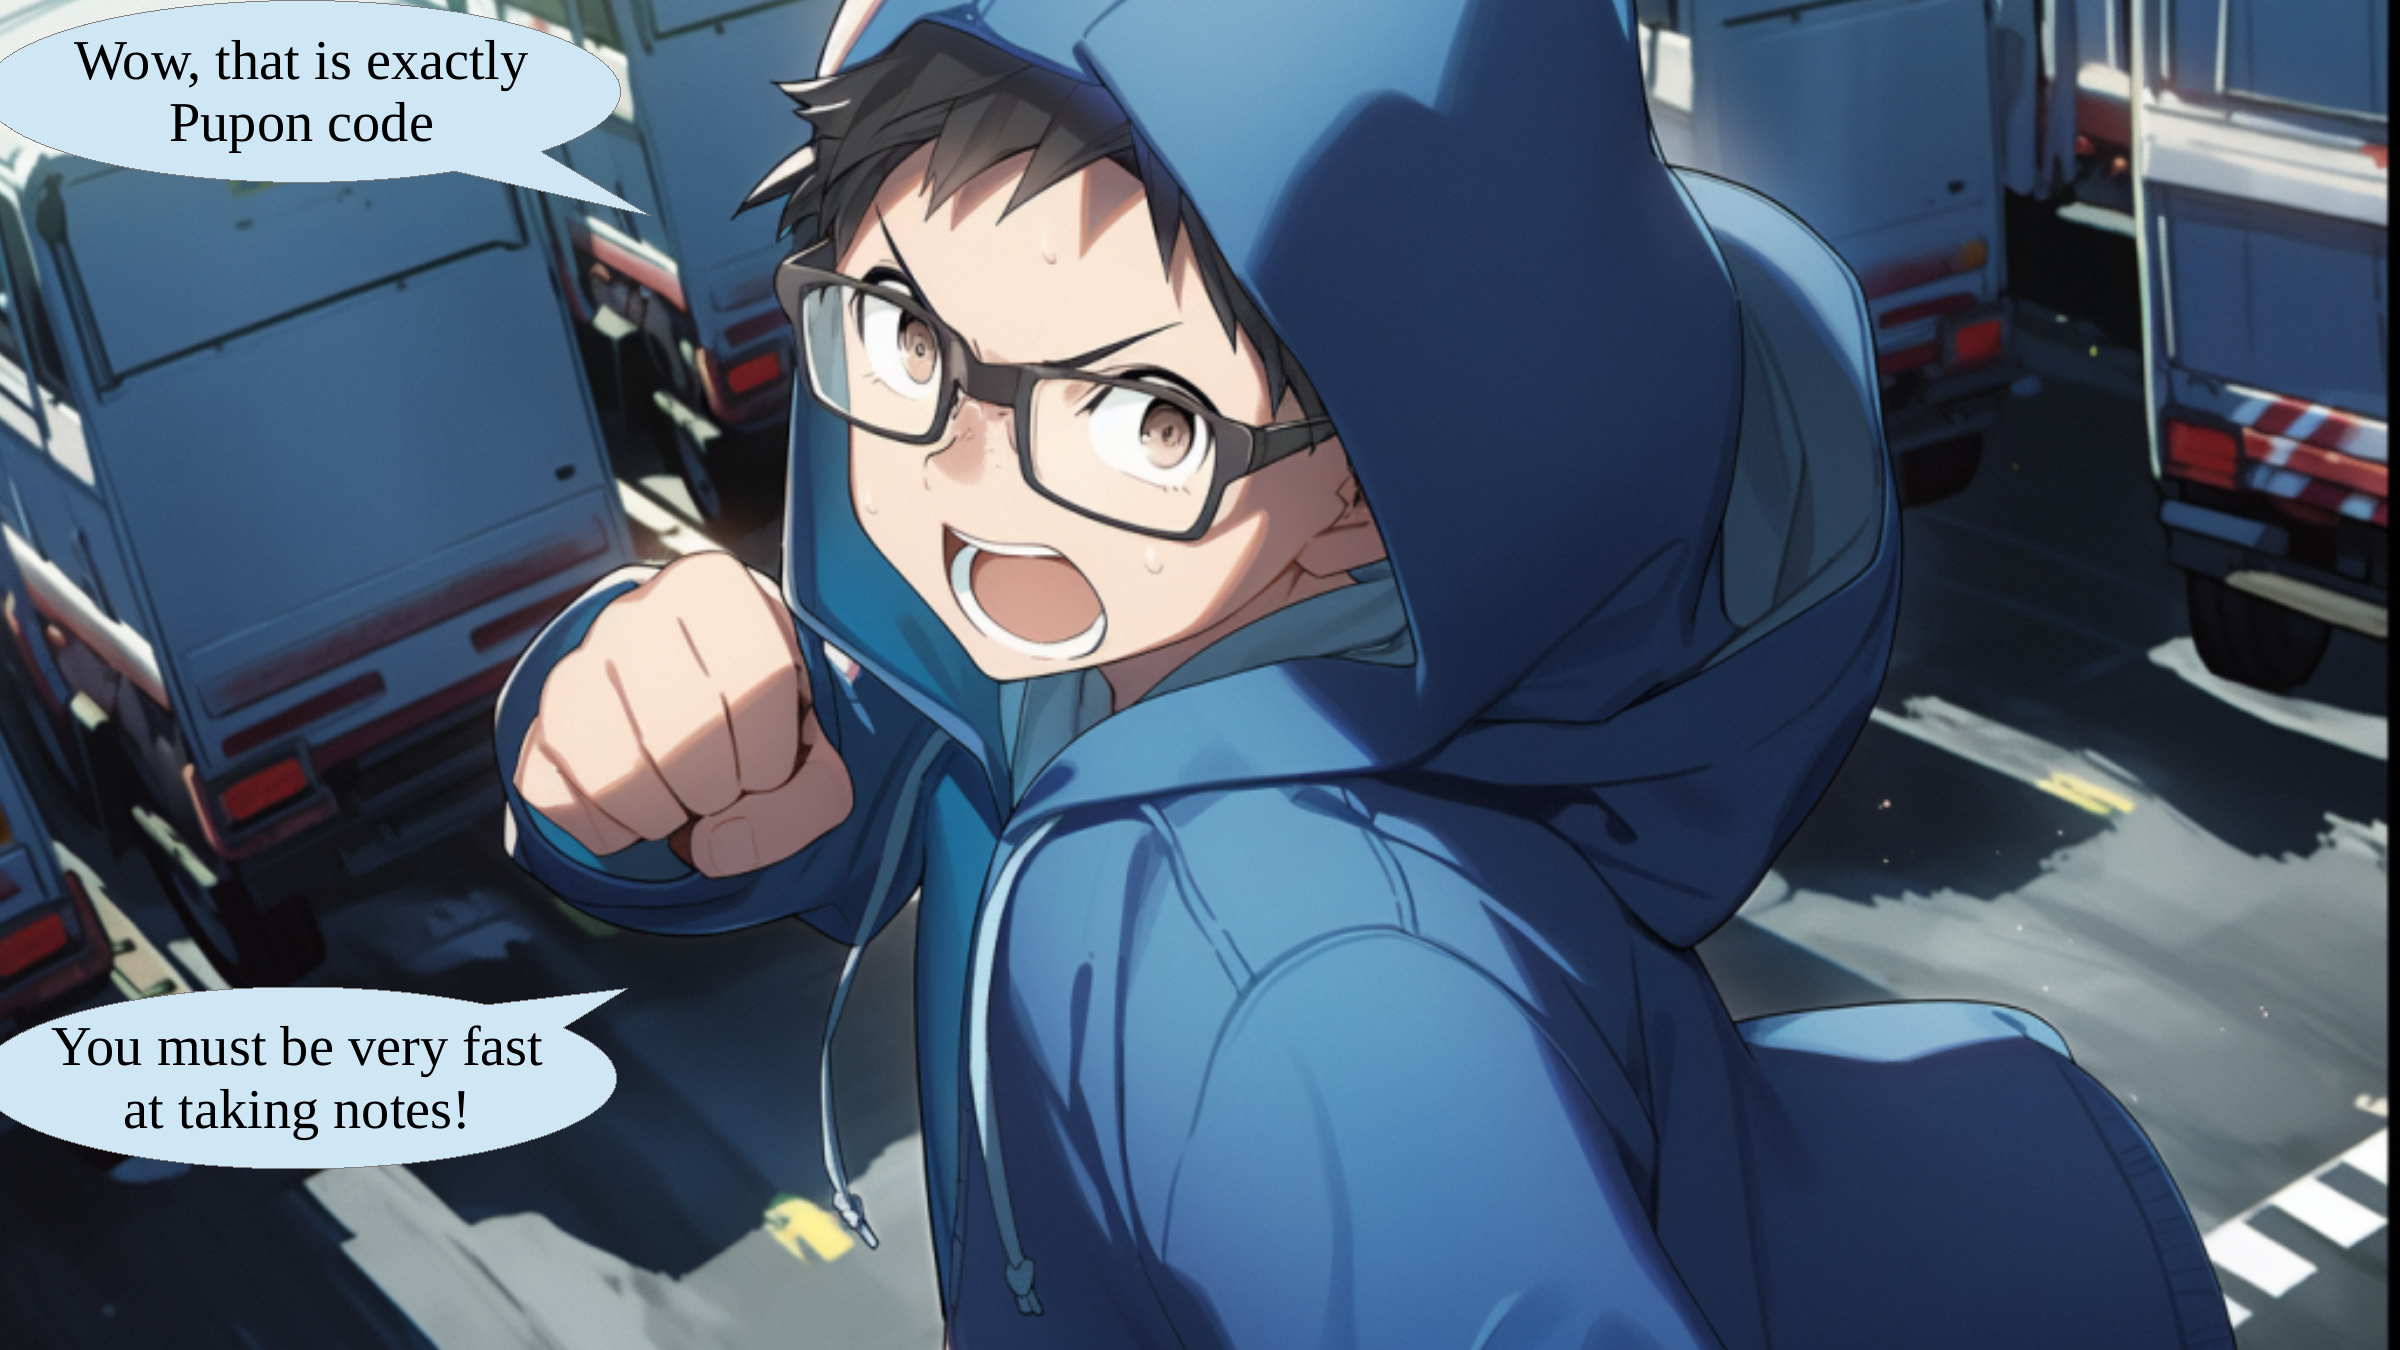

Wow, that is exactly
Pupon code
You must be very fast
at taking notes!